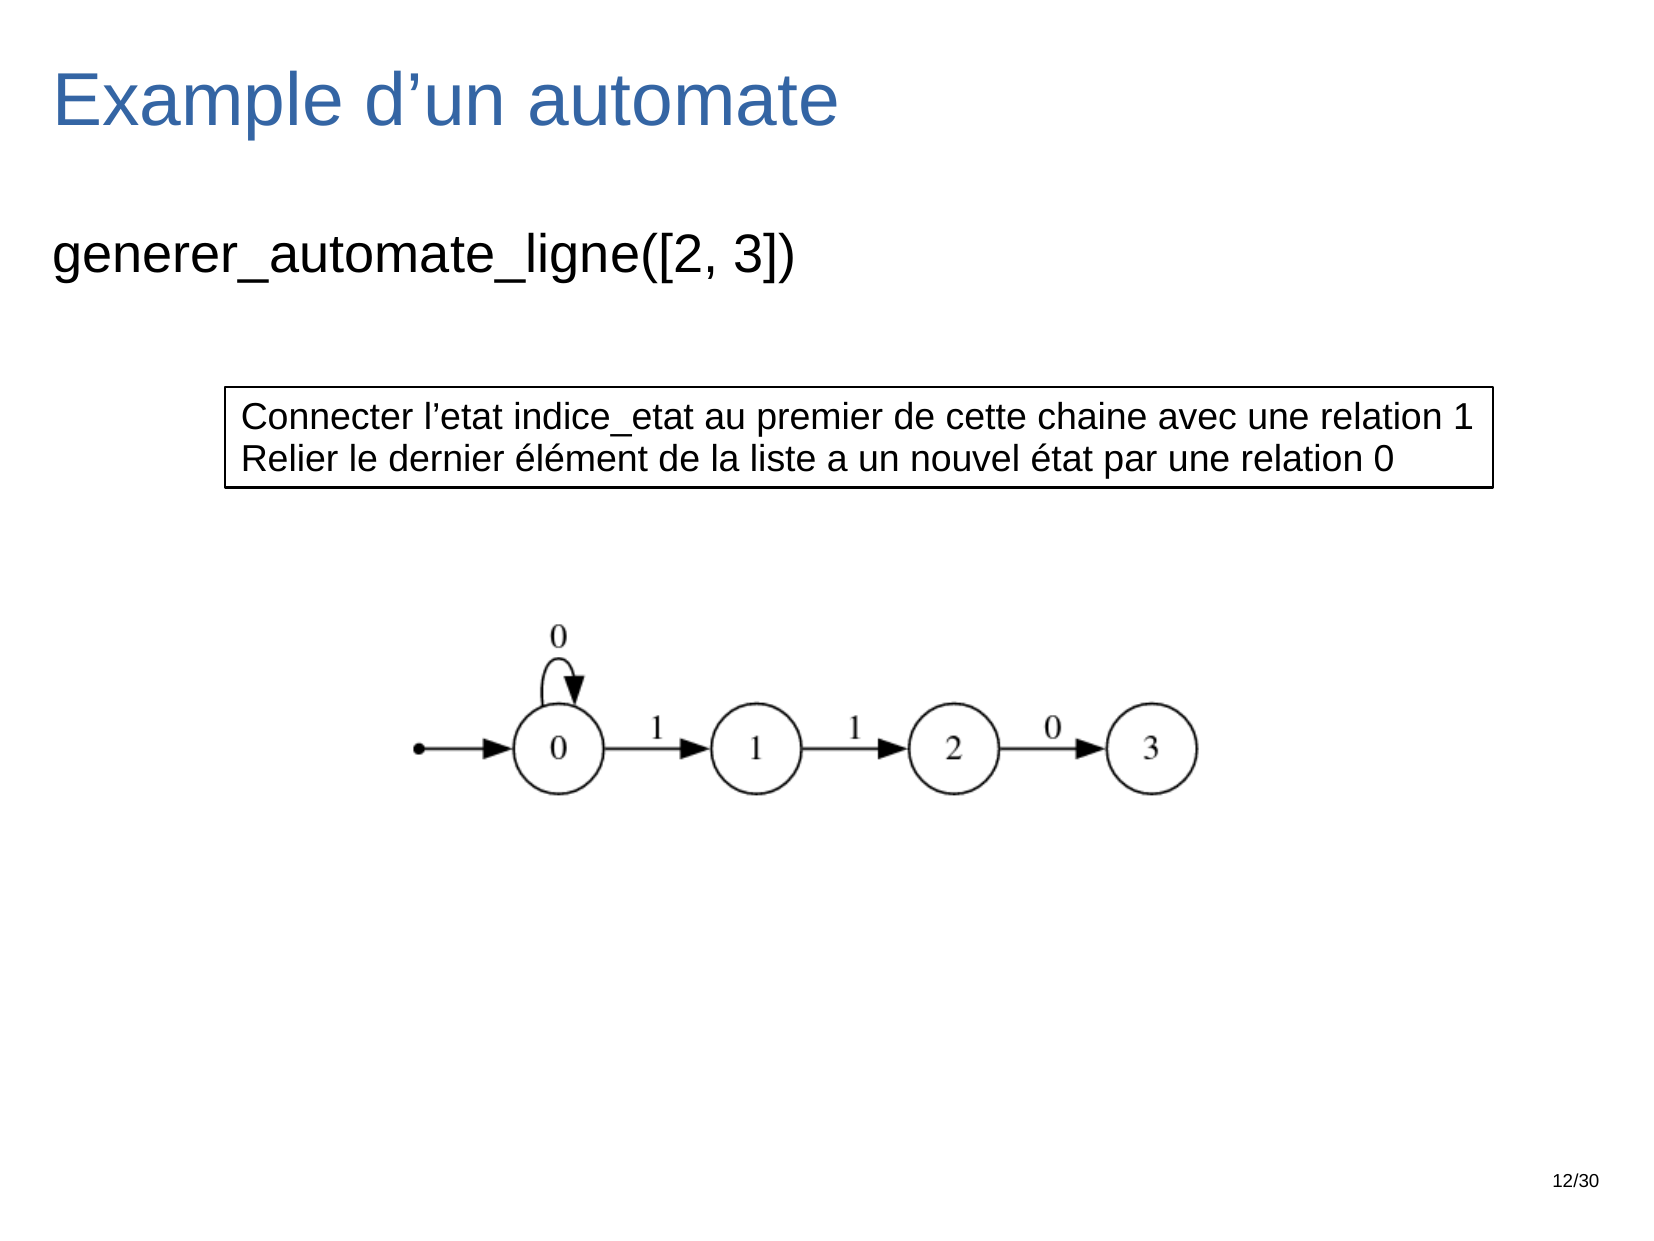

Example d’un automate
generer_automate_ligne([2, 3])
Connecter l’etat indice_etat au premier de cette chaine avec une relation 1
Relier le dernier élément de la liste a un nouvel état par une relation 0
12/30